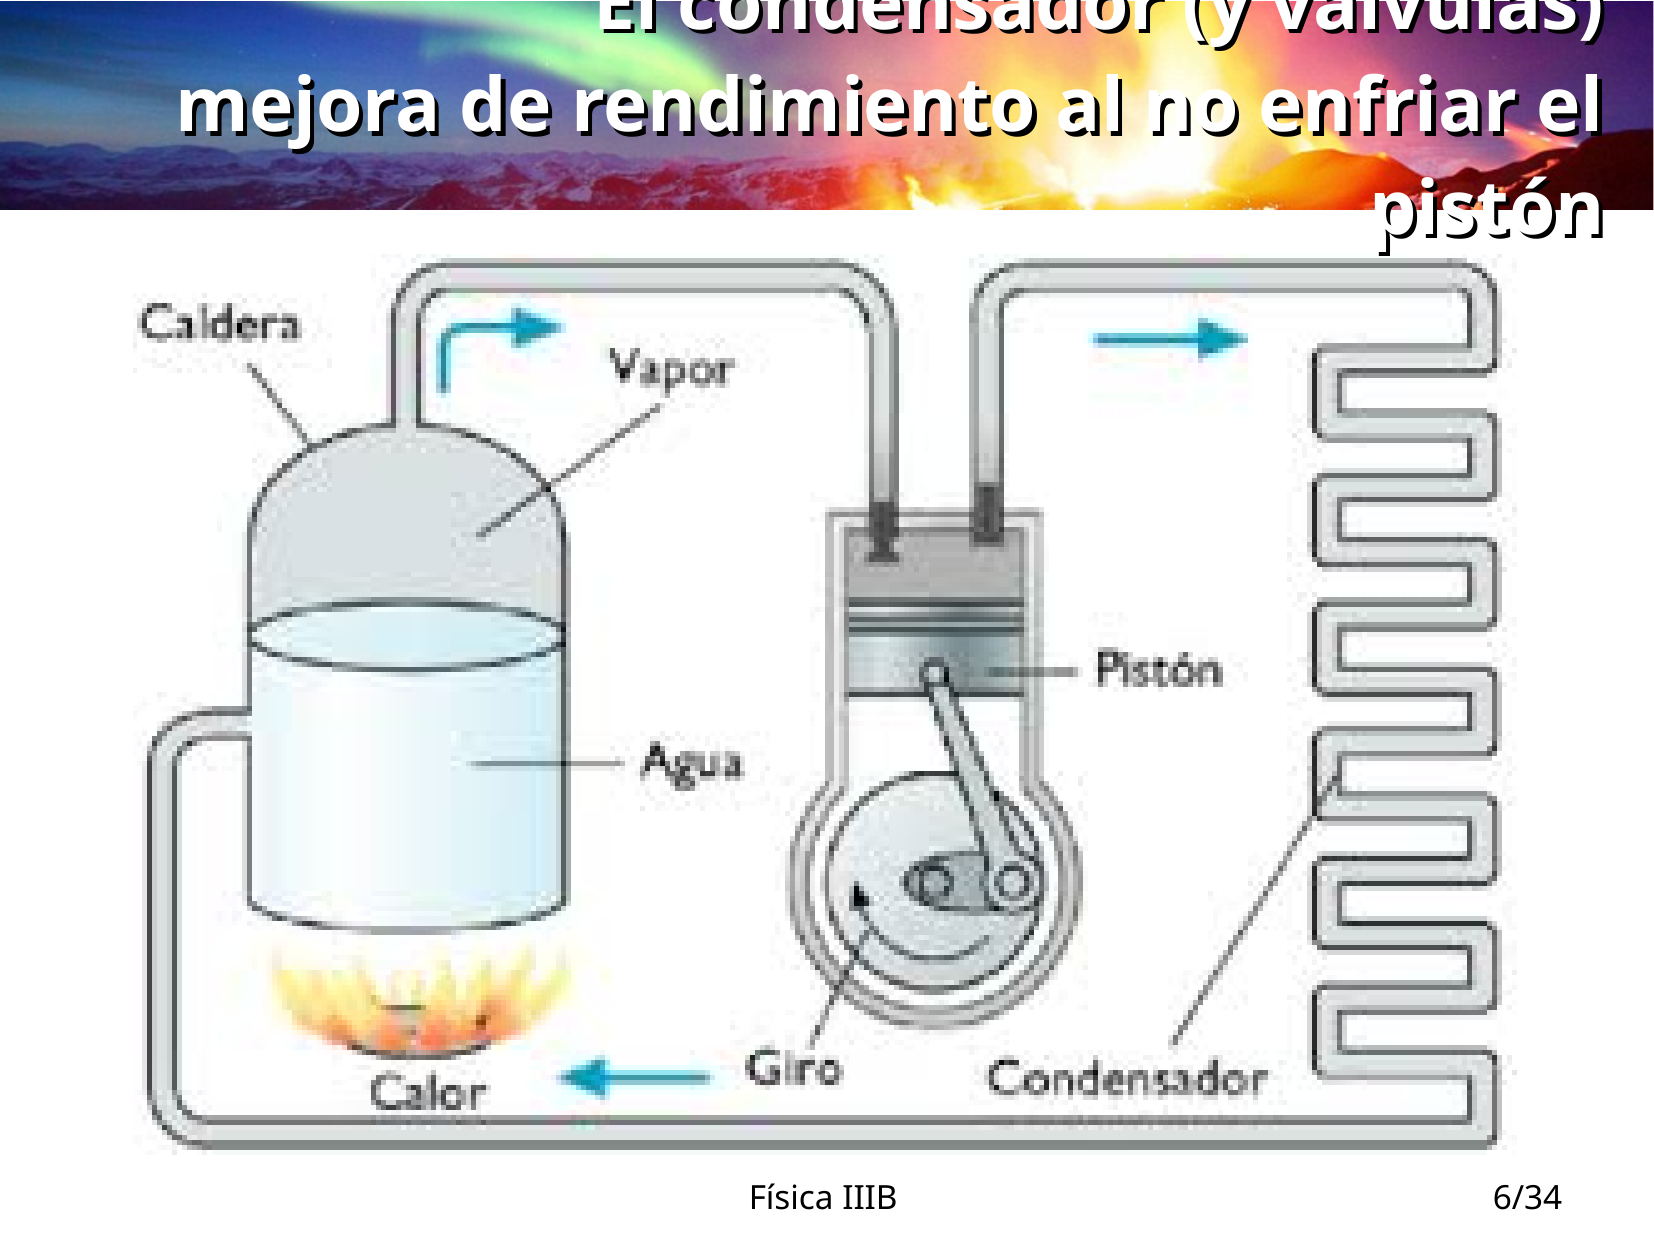

# El condensador (y válvulas) mejora de rendimiento al no enfriar el pistón
Física IIIB
6